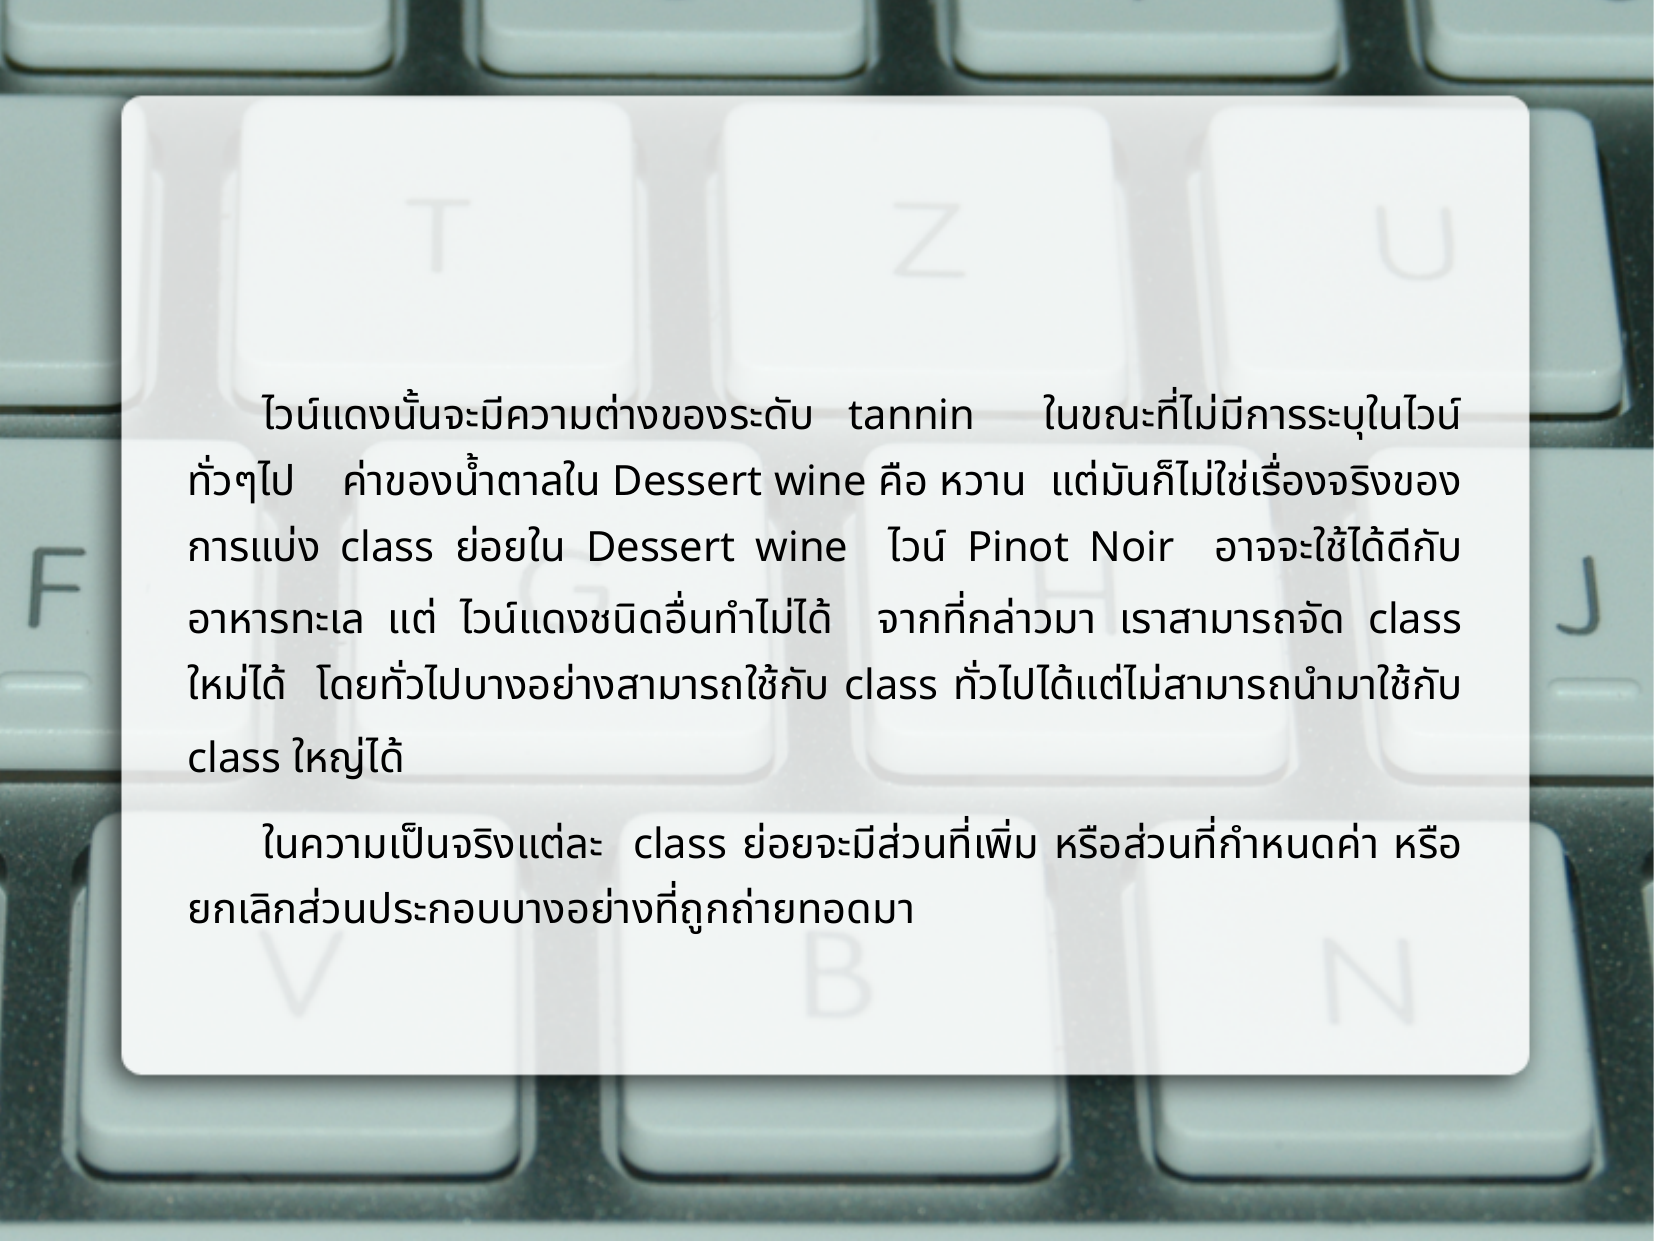

#
ไวน์แดงนั้นจะมีความต่างของระดับ tannin ในขณะที่ไม่มีการระบุในไวน์ทั่วๆไป ค่าของนํ้าตาลใน Dessert wine คือ หวาน แต่มันก็ไม่ใช่เรื่องจริงของการแบ่ง class ย่อยใน Dessert wine ไวน์ Pinot Noir อาจจะใช้ได้ดีกับอาหารทะเล แต่ ไวน์แดงชนิดอื่นทำไม่ได้ จากที่กล่าวมา เราสามารถจัด class ใหม่ได้ โดยทั่วไปบางอย่างสามารถใช้กับ class ทั่วไปได้แต่ไม่สามารถนำมาใช้กับ class ใหญ่ได้
ในความเป็นจริงแต่ละ class ย่อยจะมีส่วนที่เพิ่ม หรือส่วนที่กำหนดค่า หรือยกเลิกส่วนประกอบบางอย่างที่ถูกถ่ายทอดมา